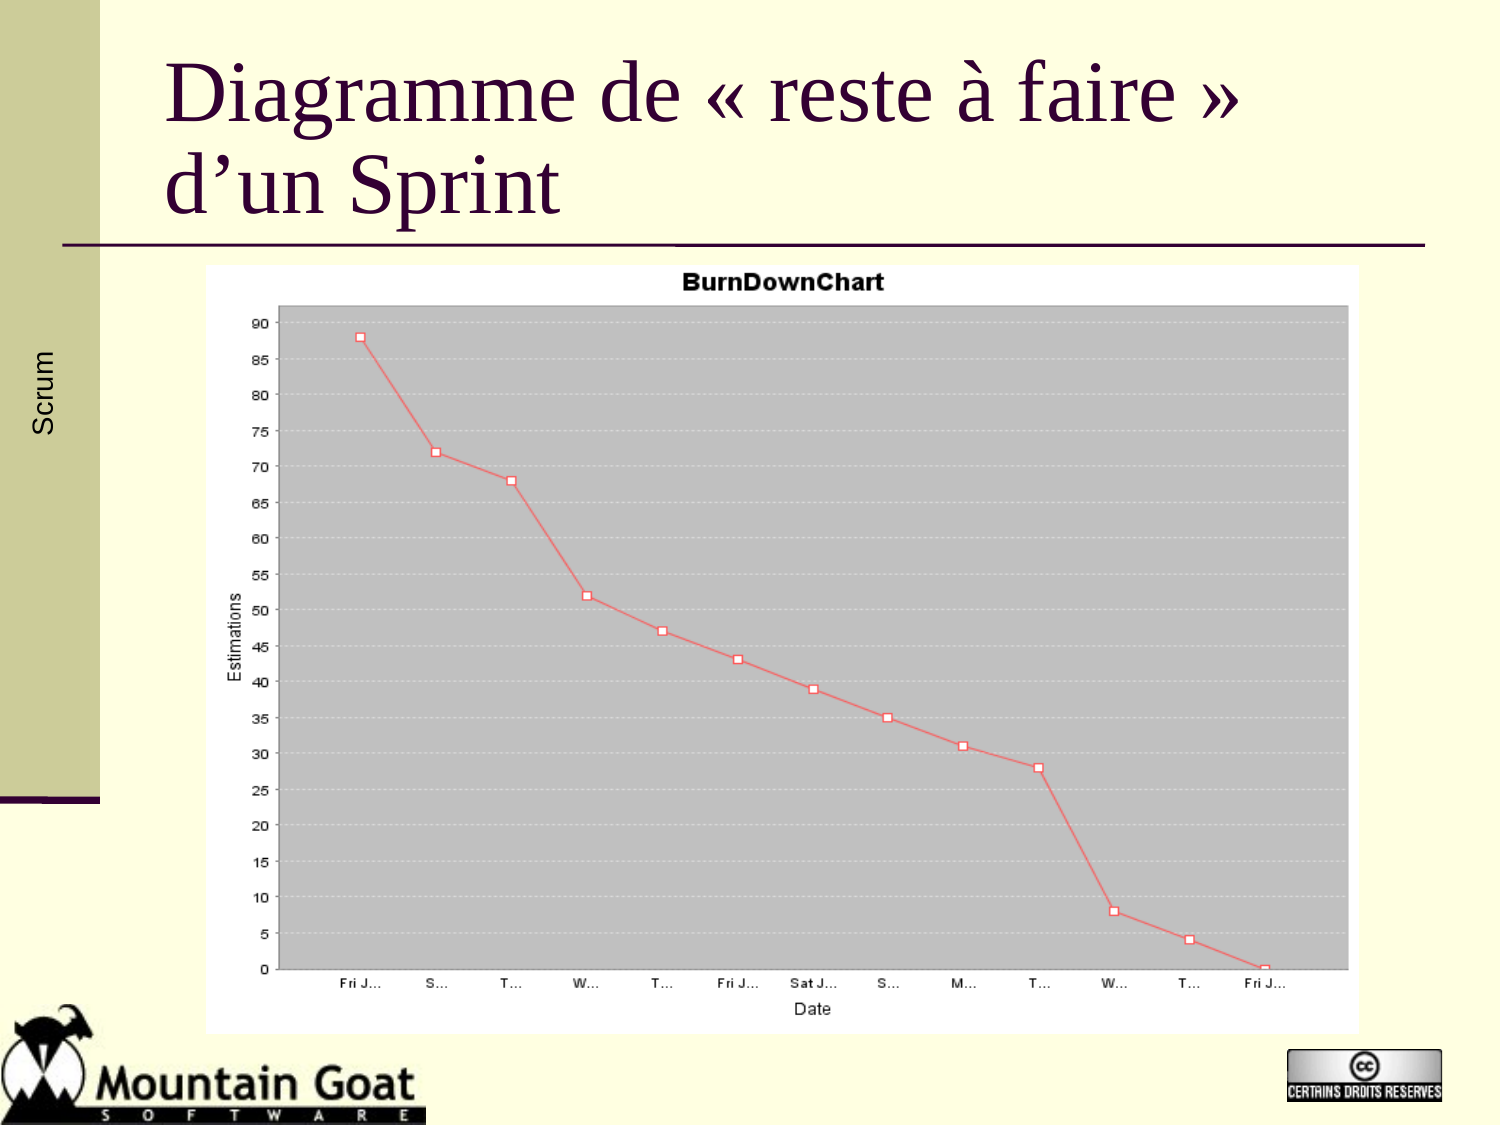

# Diagramme de « reste à faire » d’un Sprint
Scrum